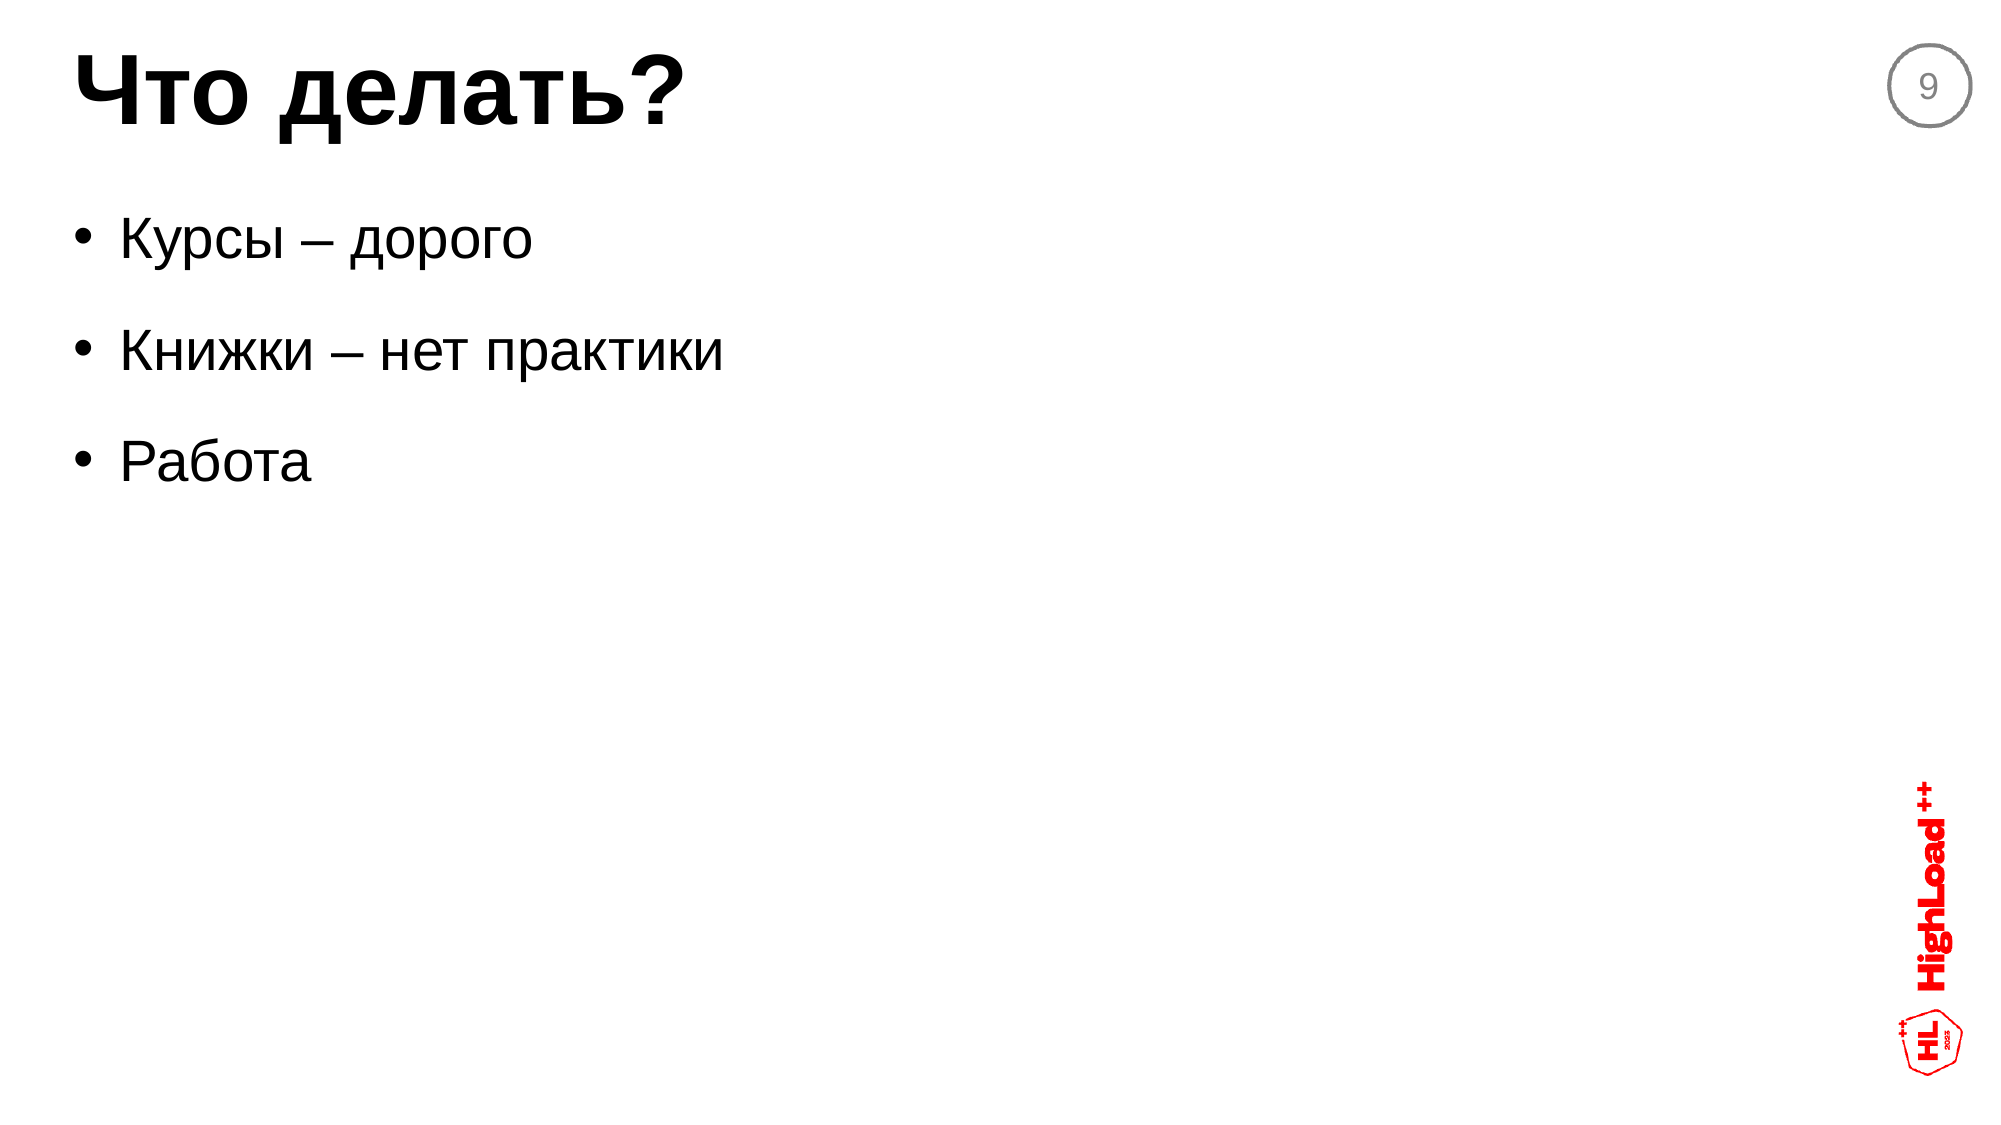

# Что делать?
9
 Курсы – дорого
 Книжки – нет практики
 Работа